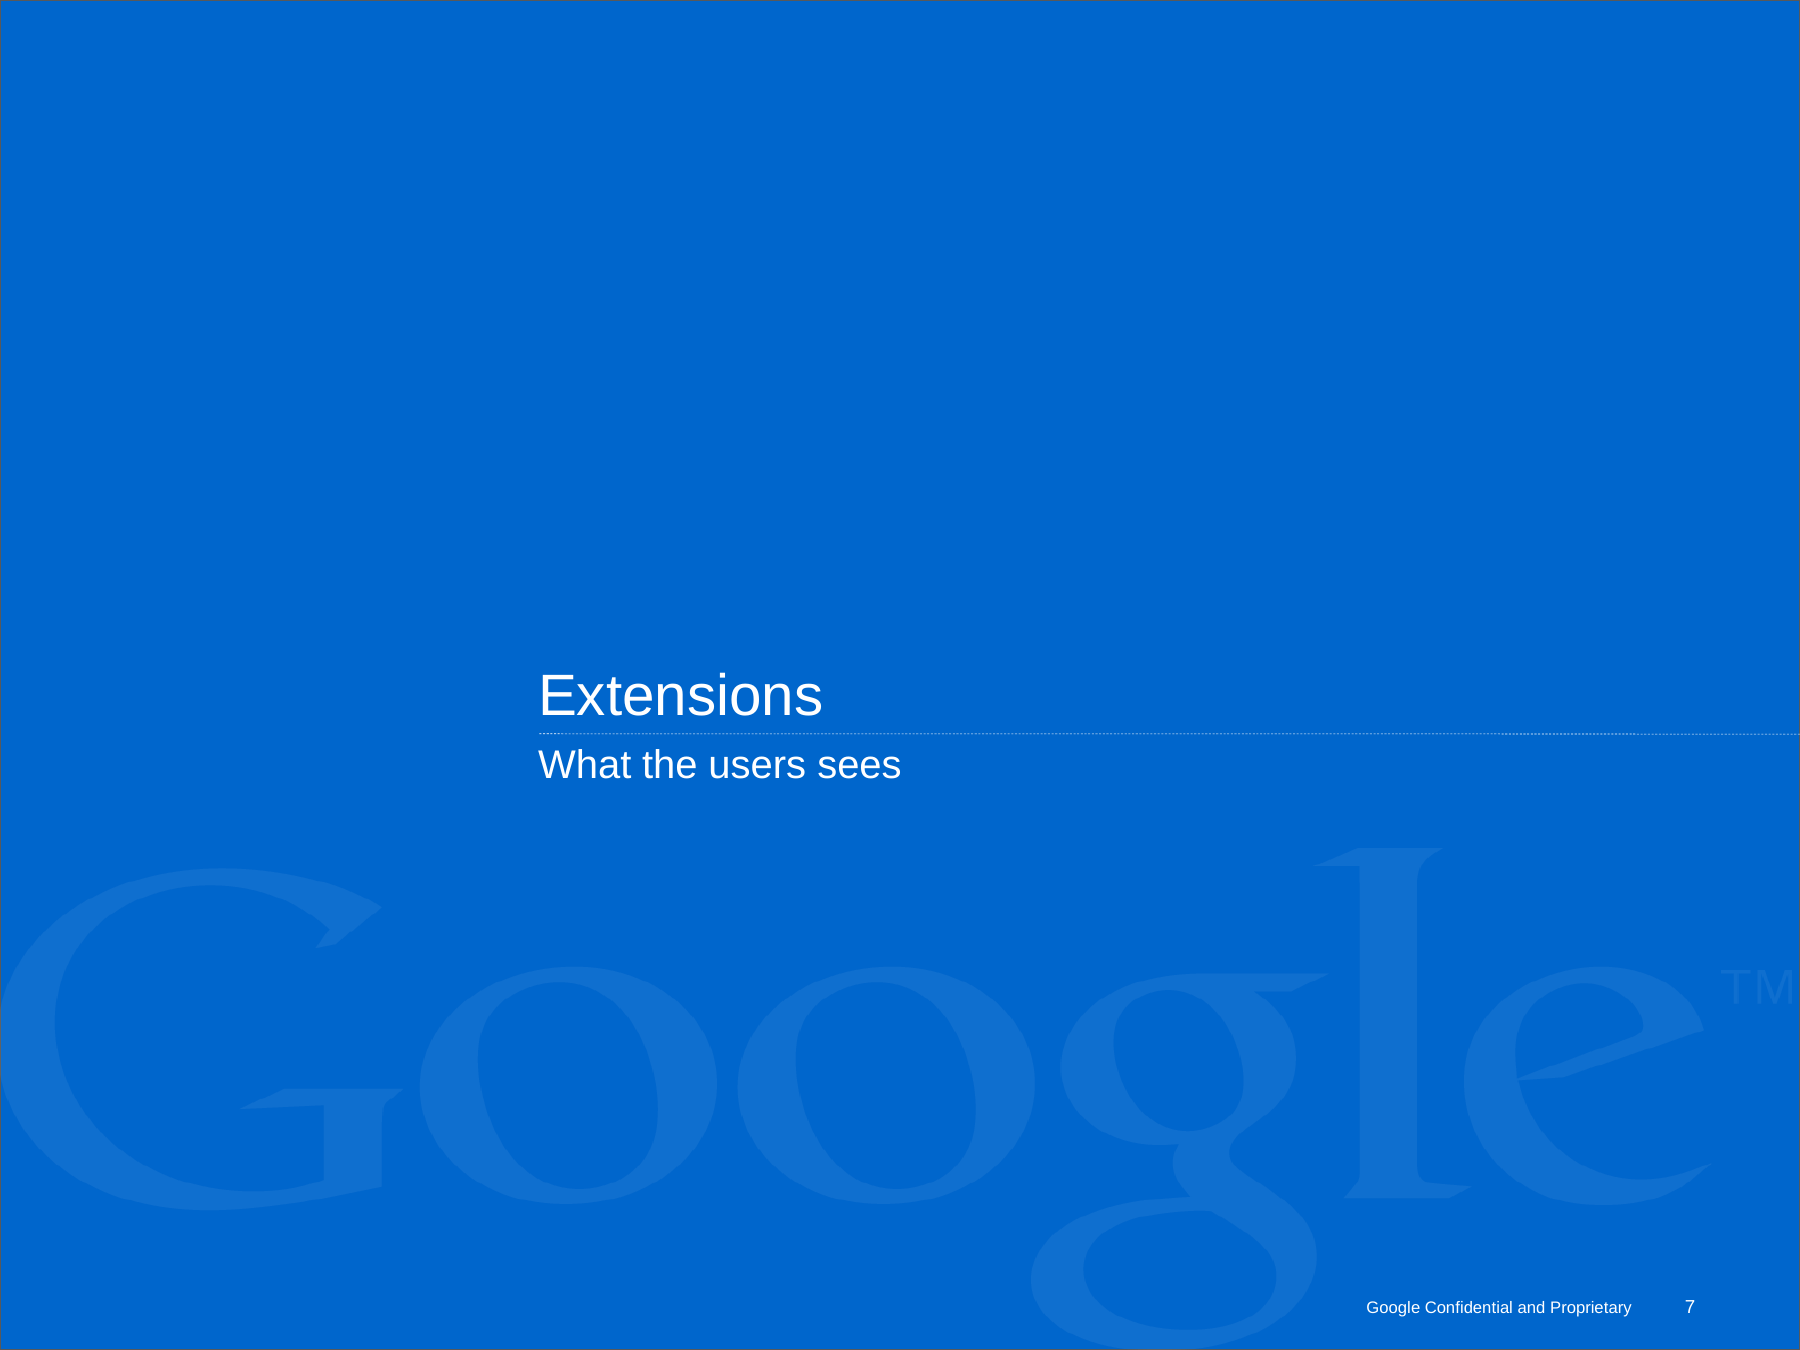

# Extensions
What the users sees
7